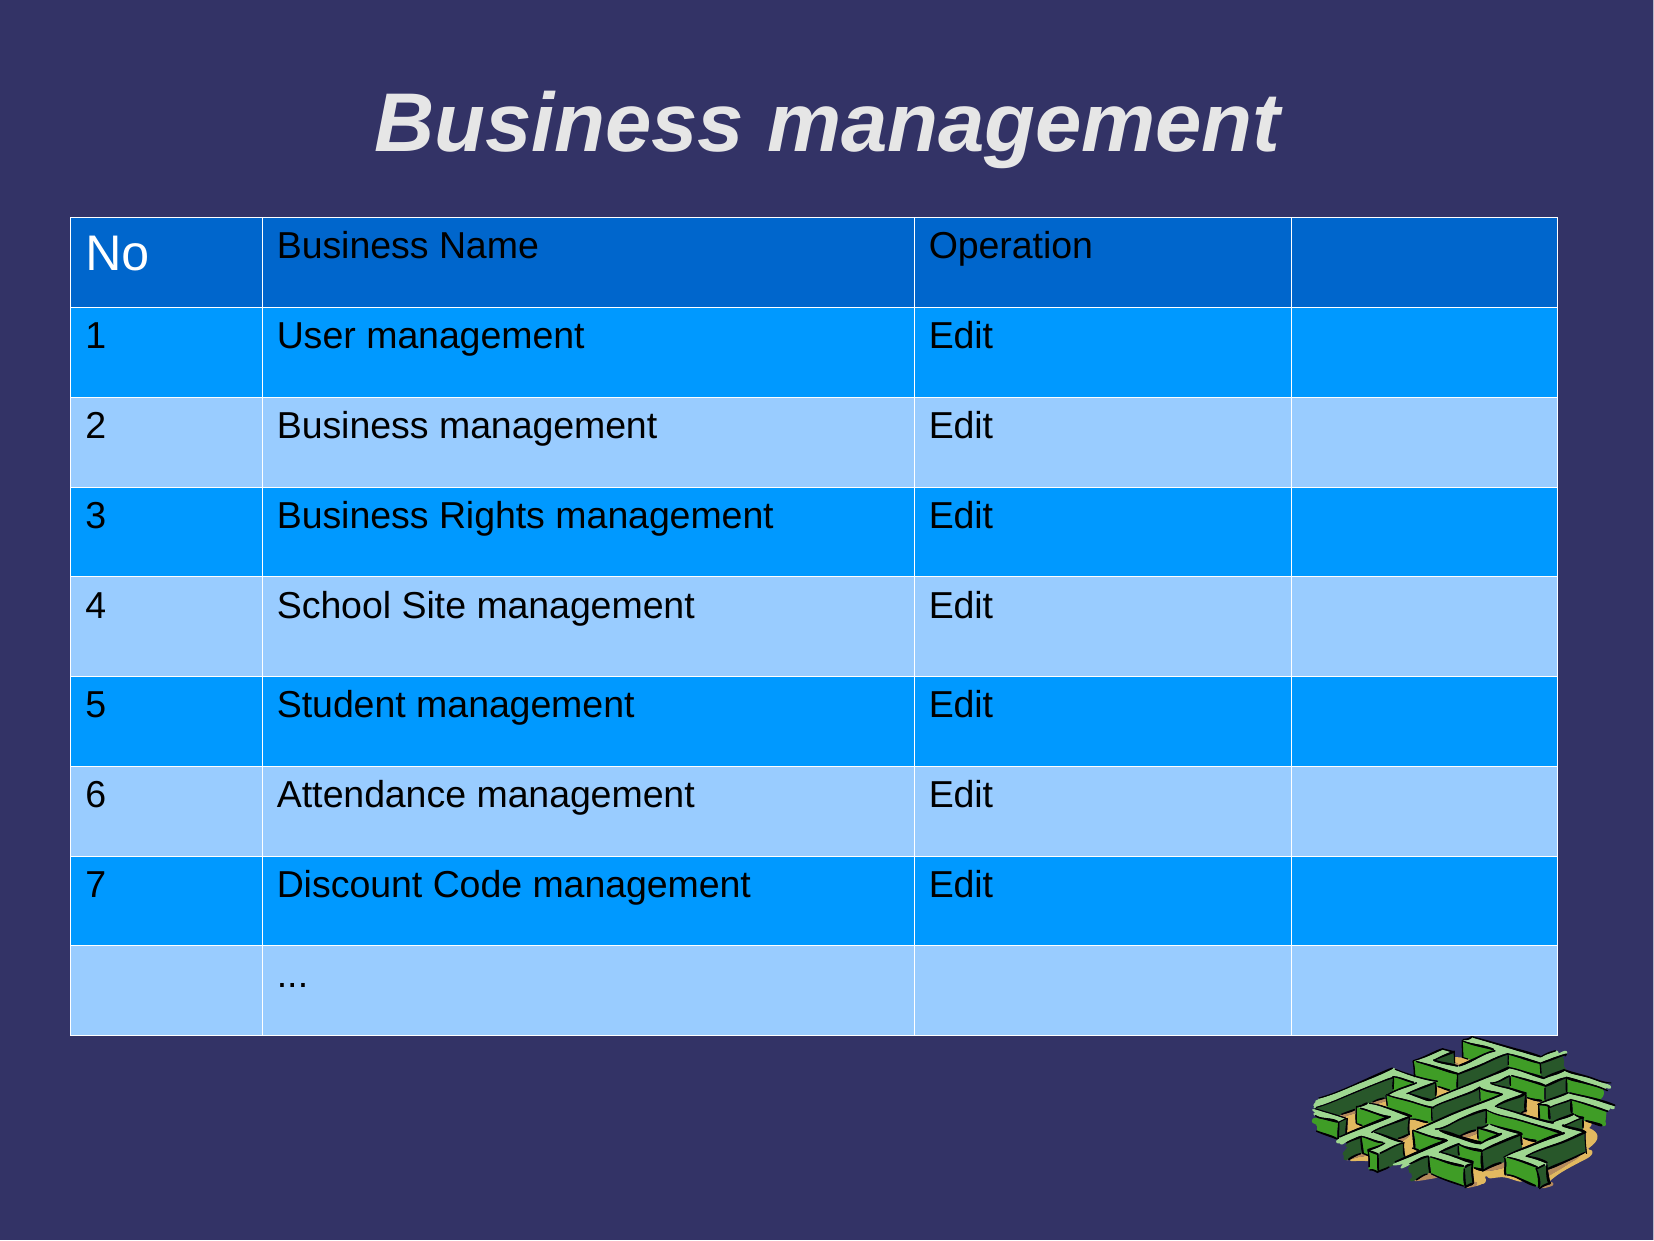

# Business management
| No | Business Name | Operation | |
| --- | --- | --- | --- |
| 1 | User management | Edit | |
| 2 | Business management | Edit | |
| 3 | Business Rights management | Edit | |
| 4 | School Site management | Edit | |
| 5 | Student management | Edit | |
| 6 | Attendance management | Edit | |
| 7 | Discount Code management | Edit | |
| | ... | | |